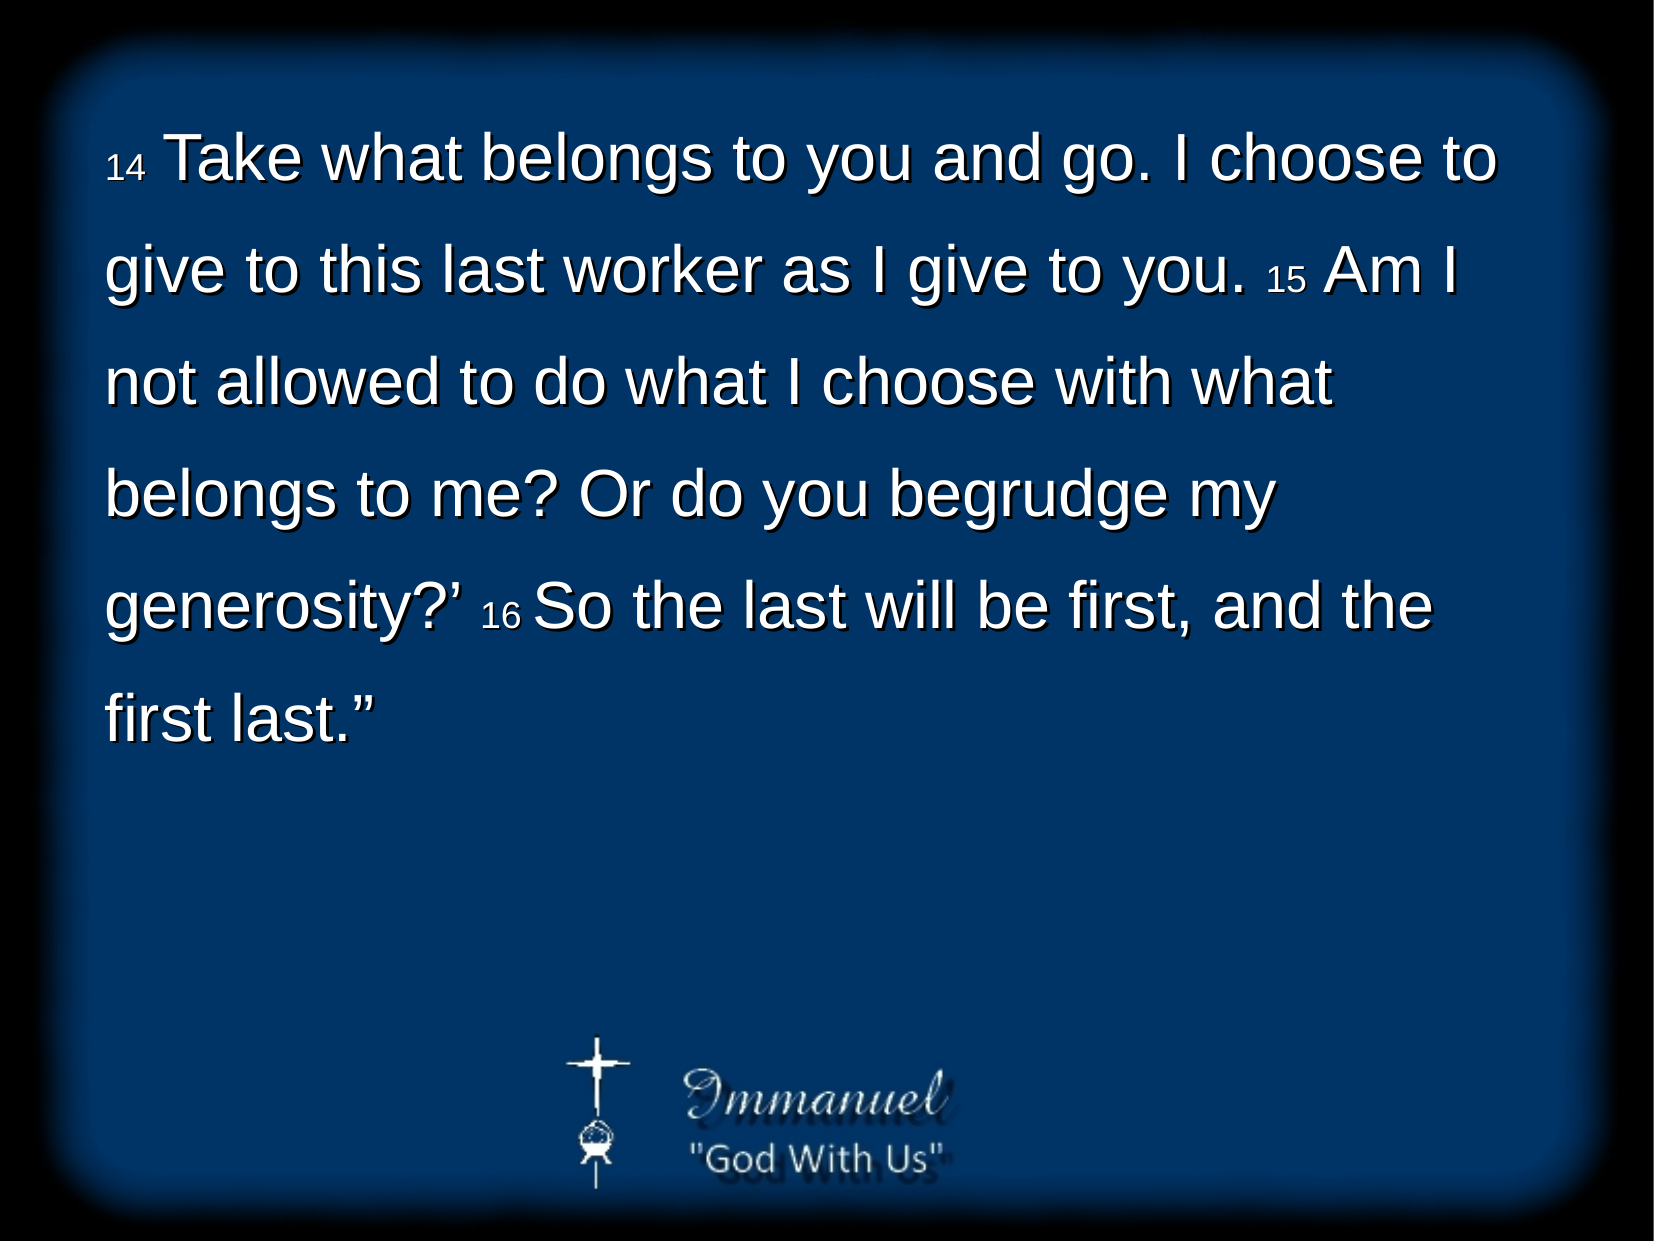

14 Take what belongs to you and go. I choose to give to this last worker as I give to you. 15 Am I not allowed to do what I choose with what belongs to me? Or do you begrudge my generosity?’ 16 So the last will be first, and the first last.”